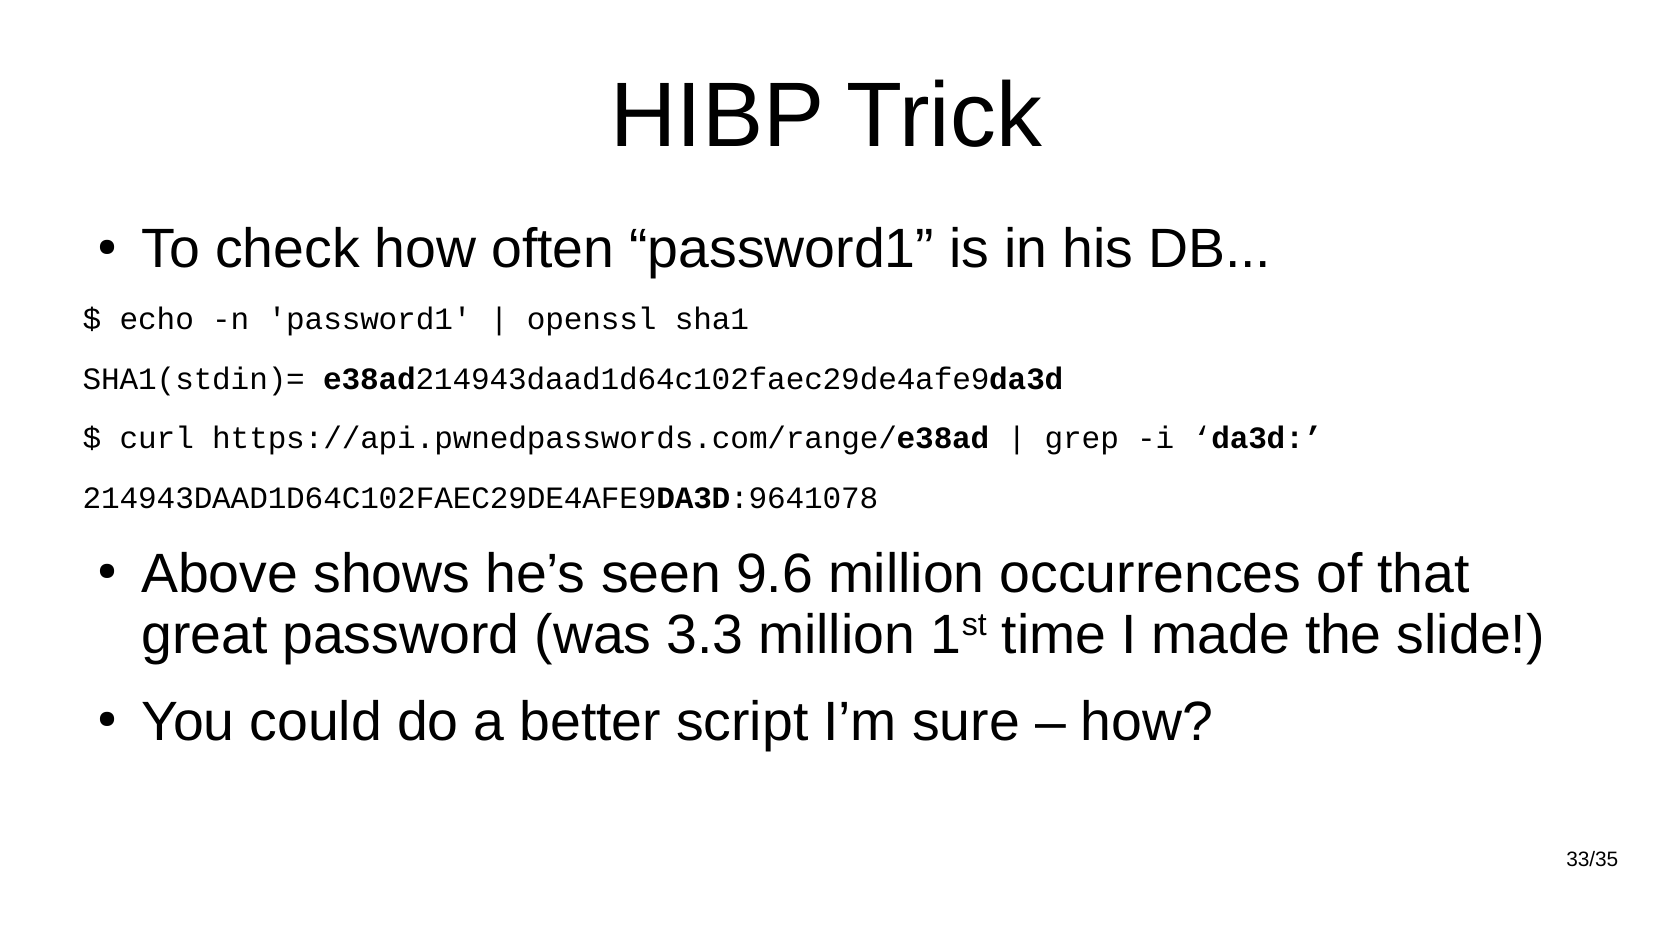

# HIBP Trick
To check how often “password1” is in his DB...
$ echo -n 'password1' | openssl sha1
SHA1(stdin)= e38ad214943daad1d64c102faec29de4afe9da3d
$ curl https://api.pwnedpasswords.com/range/e38ad | grep -i ‘da3d:’
214943DAAD1D64C102FAEC29DE4AFE9DA3D:9641078
Above shows he’s seen 9.6 million occurrences of that great password (was 3.3 million 1st time I made the slide!)
You could do a better script I’m sure – how?
33